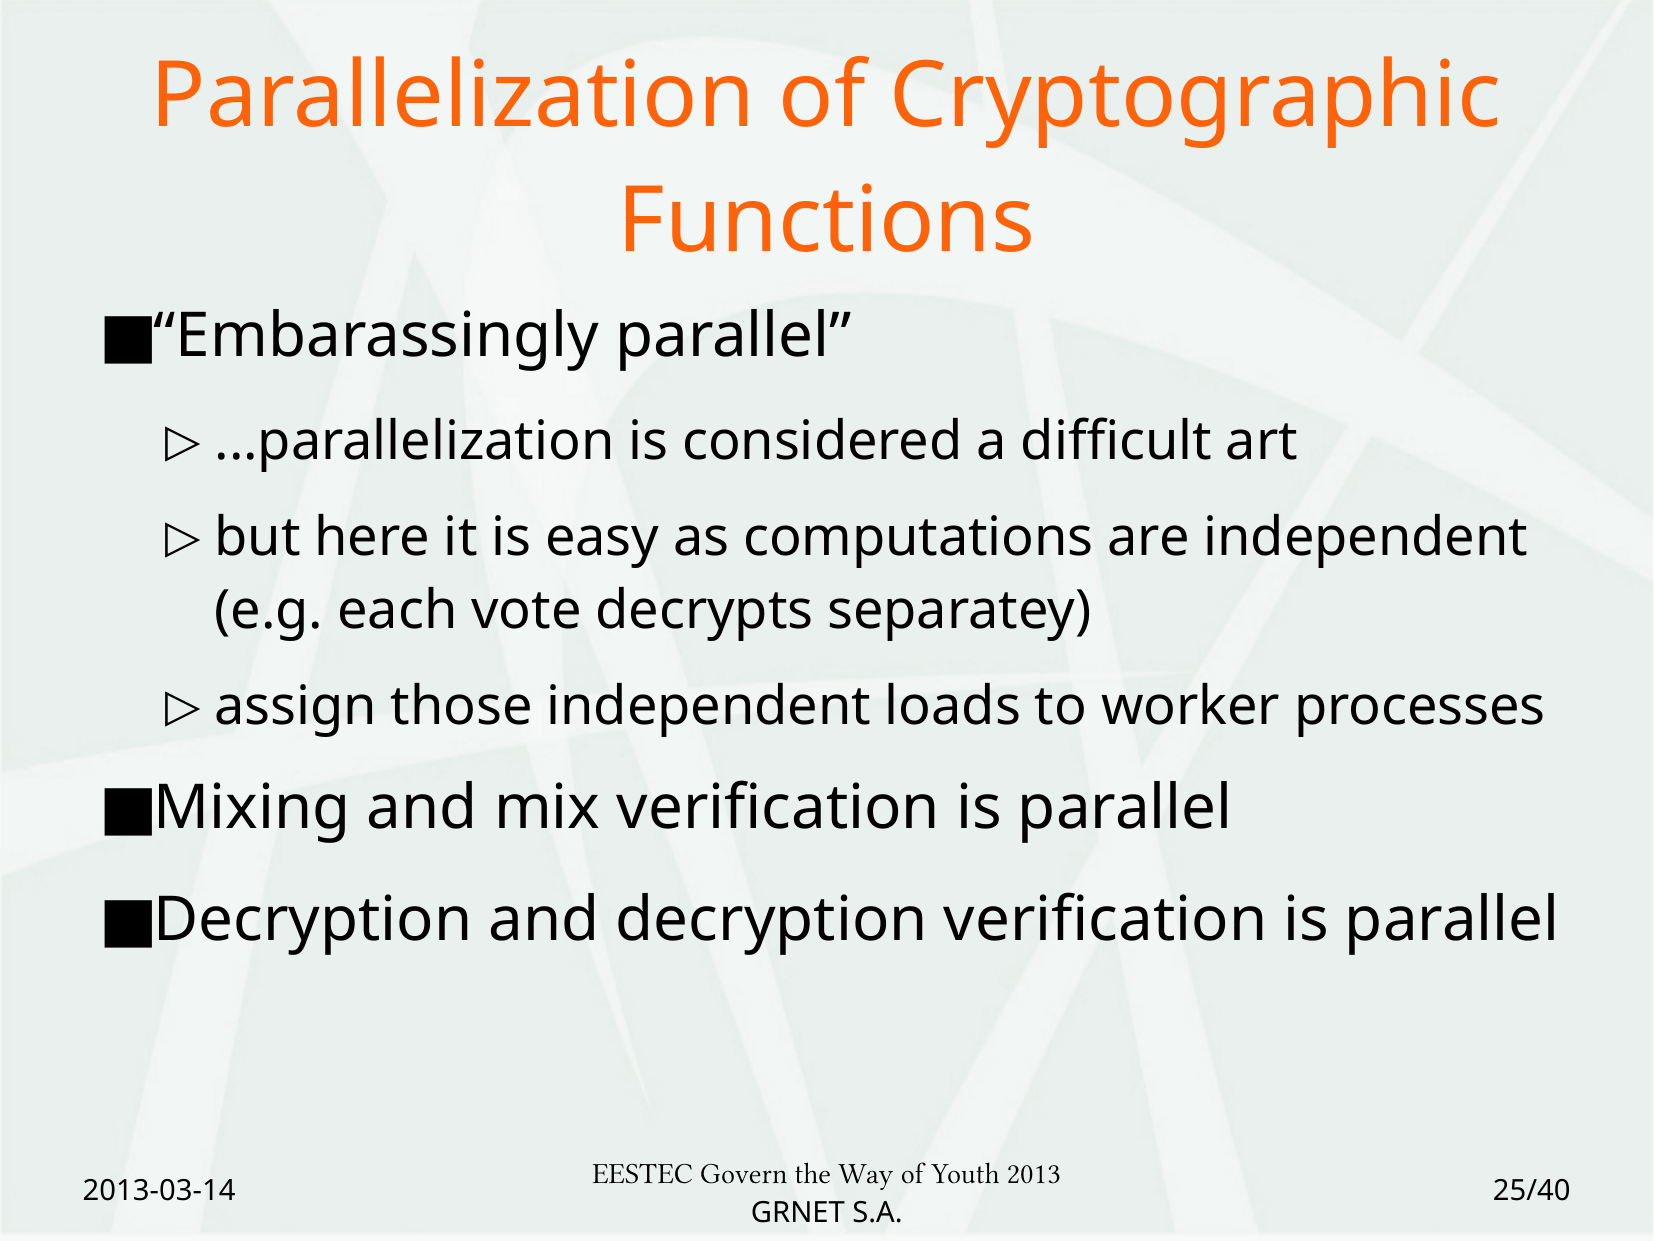

# Parallelization of Cryptographic Functions
“Embarassingly parallel”
...parallelization is considered a difficult art
but here it is easy as computations are independent (e.g. each vote decrypts separatey)
assign those independent loads to worker processes
Mixing and mix verification is parallel
Decryption and decryption verification is parallel
GRNET S.A.
2013-03-14
25